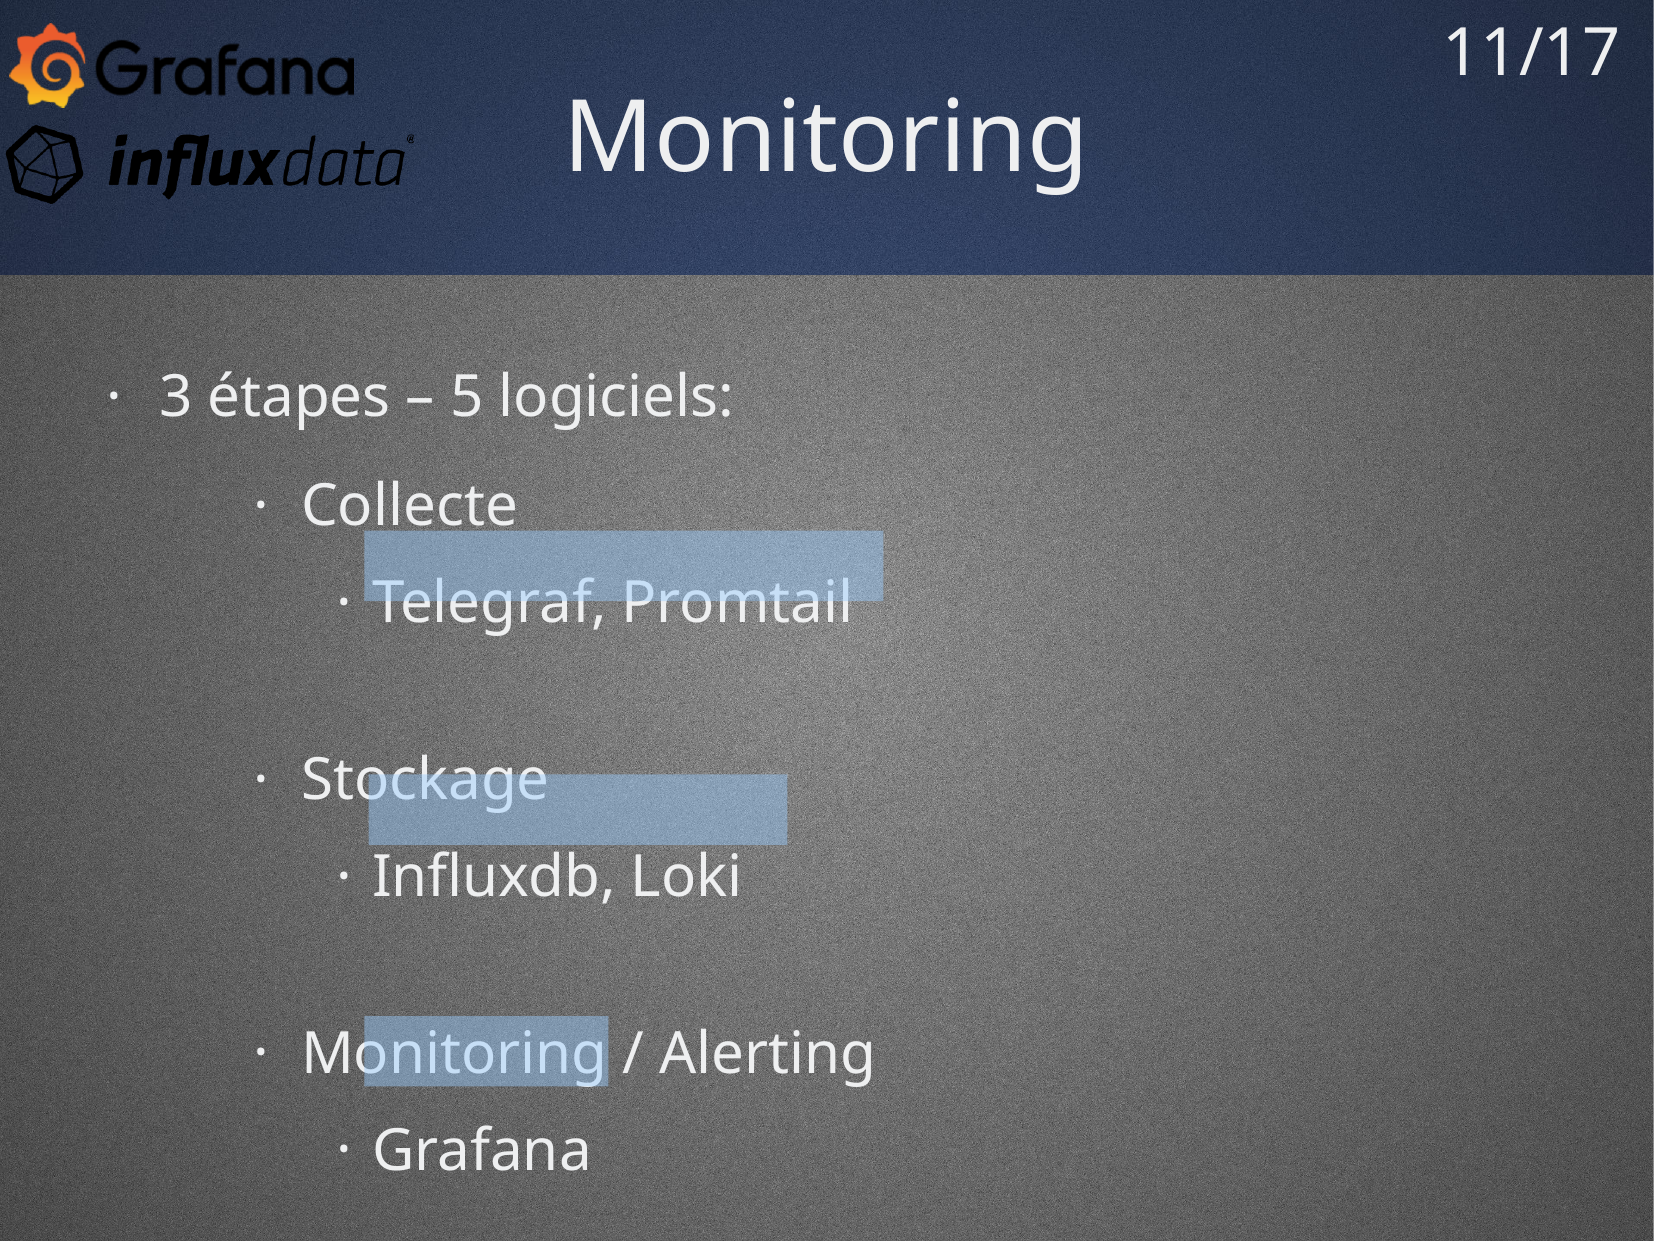

11/17
# Monitoring
3 étapes – 5 logiciels:
Collecte
Telegraf, Promtail
Stockage
Influxdb, Loki
Monitoring / Alerting
Grafana